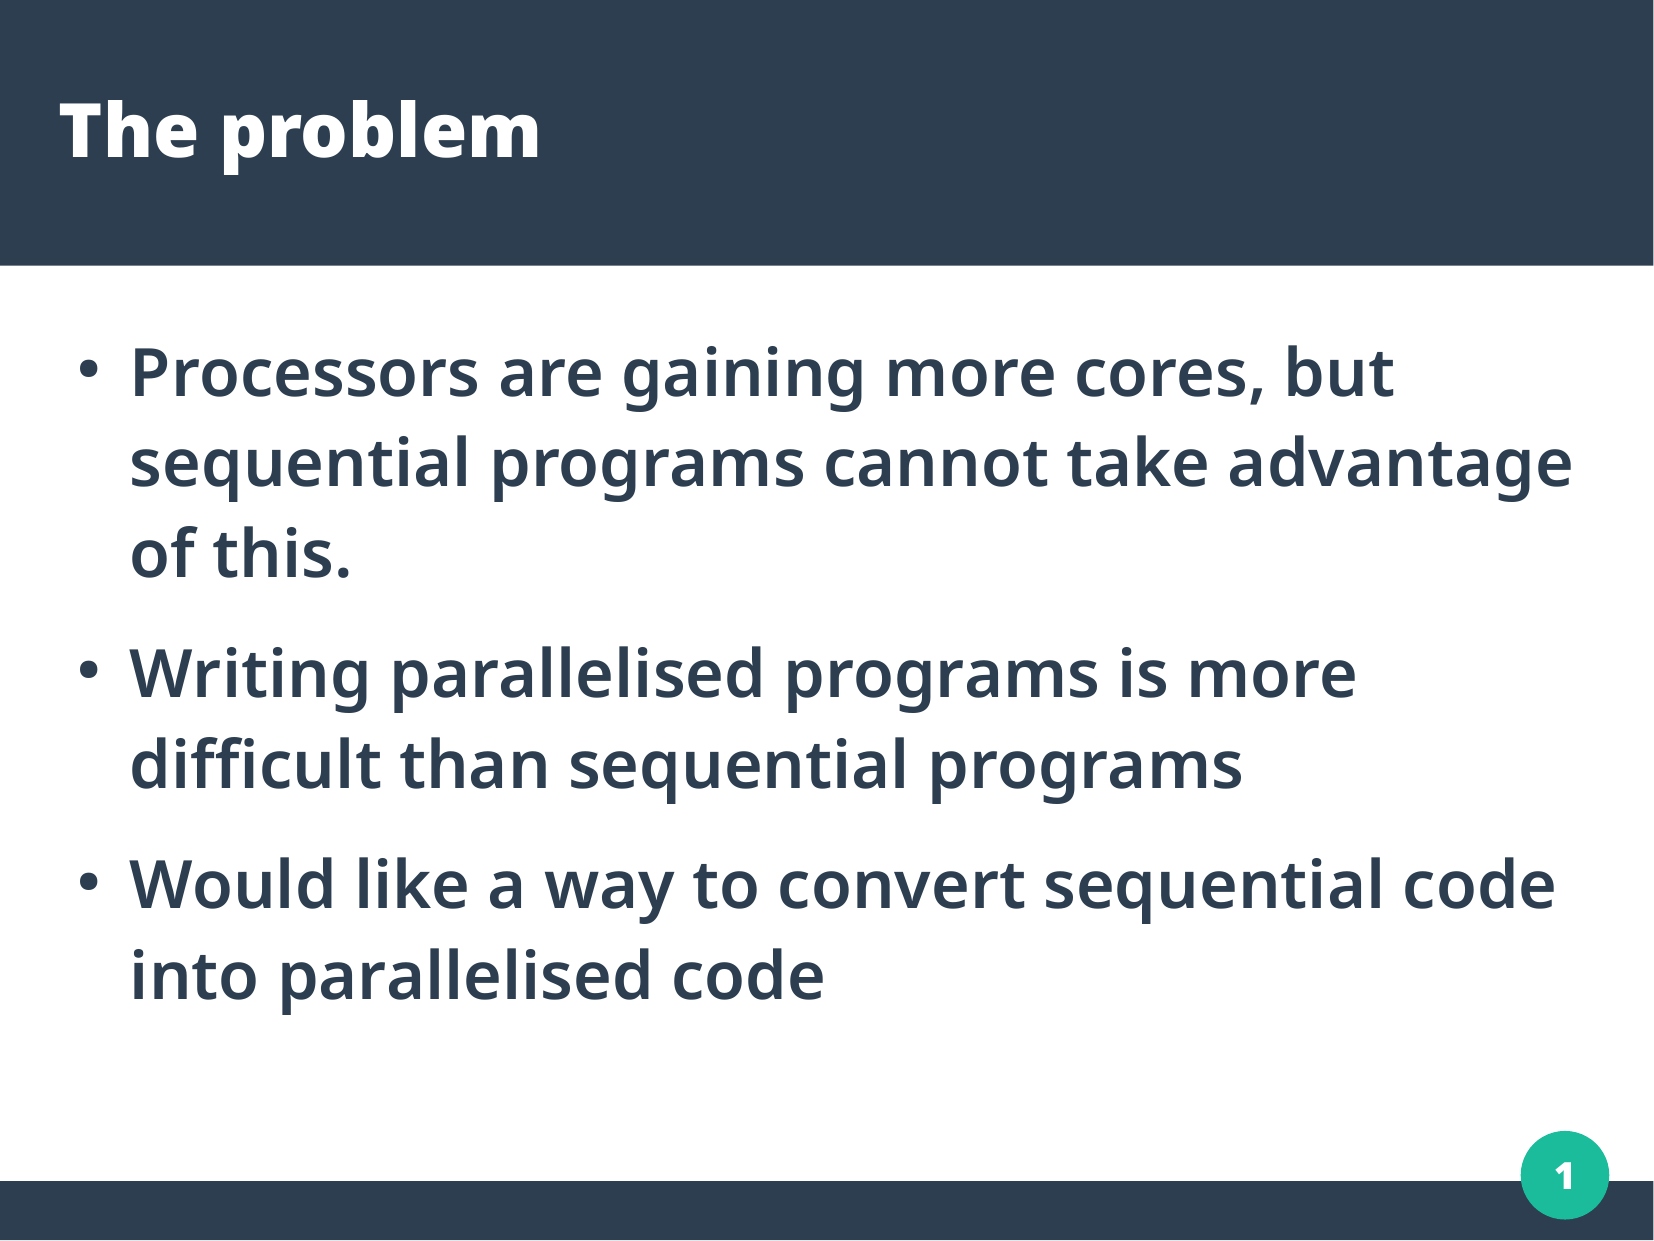

# The problem
Processors are gaining more cores, but sequential programs cannot take advantage of this.
Writing parallelised programs is more difficult than sequential programs
Would like a way to convert sequential code into parallelised code
1